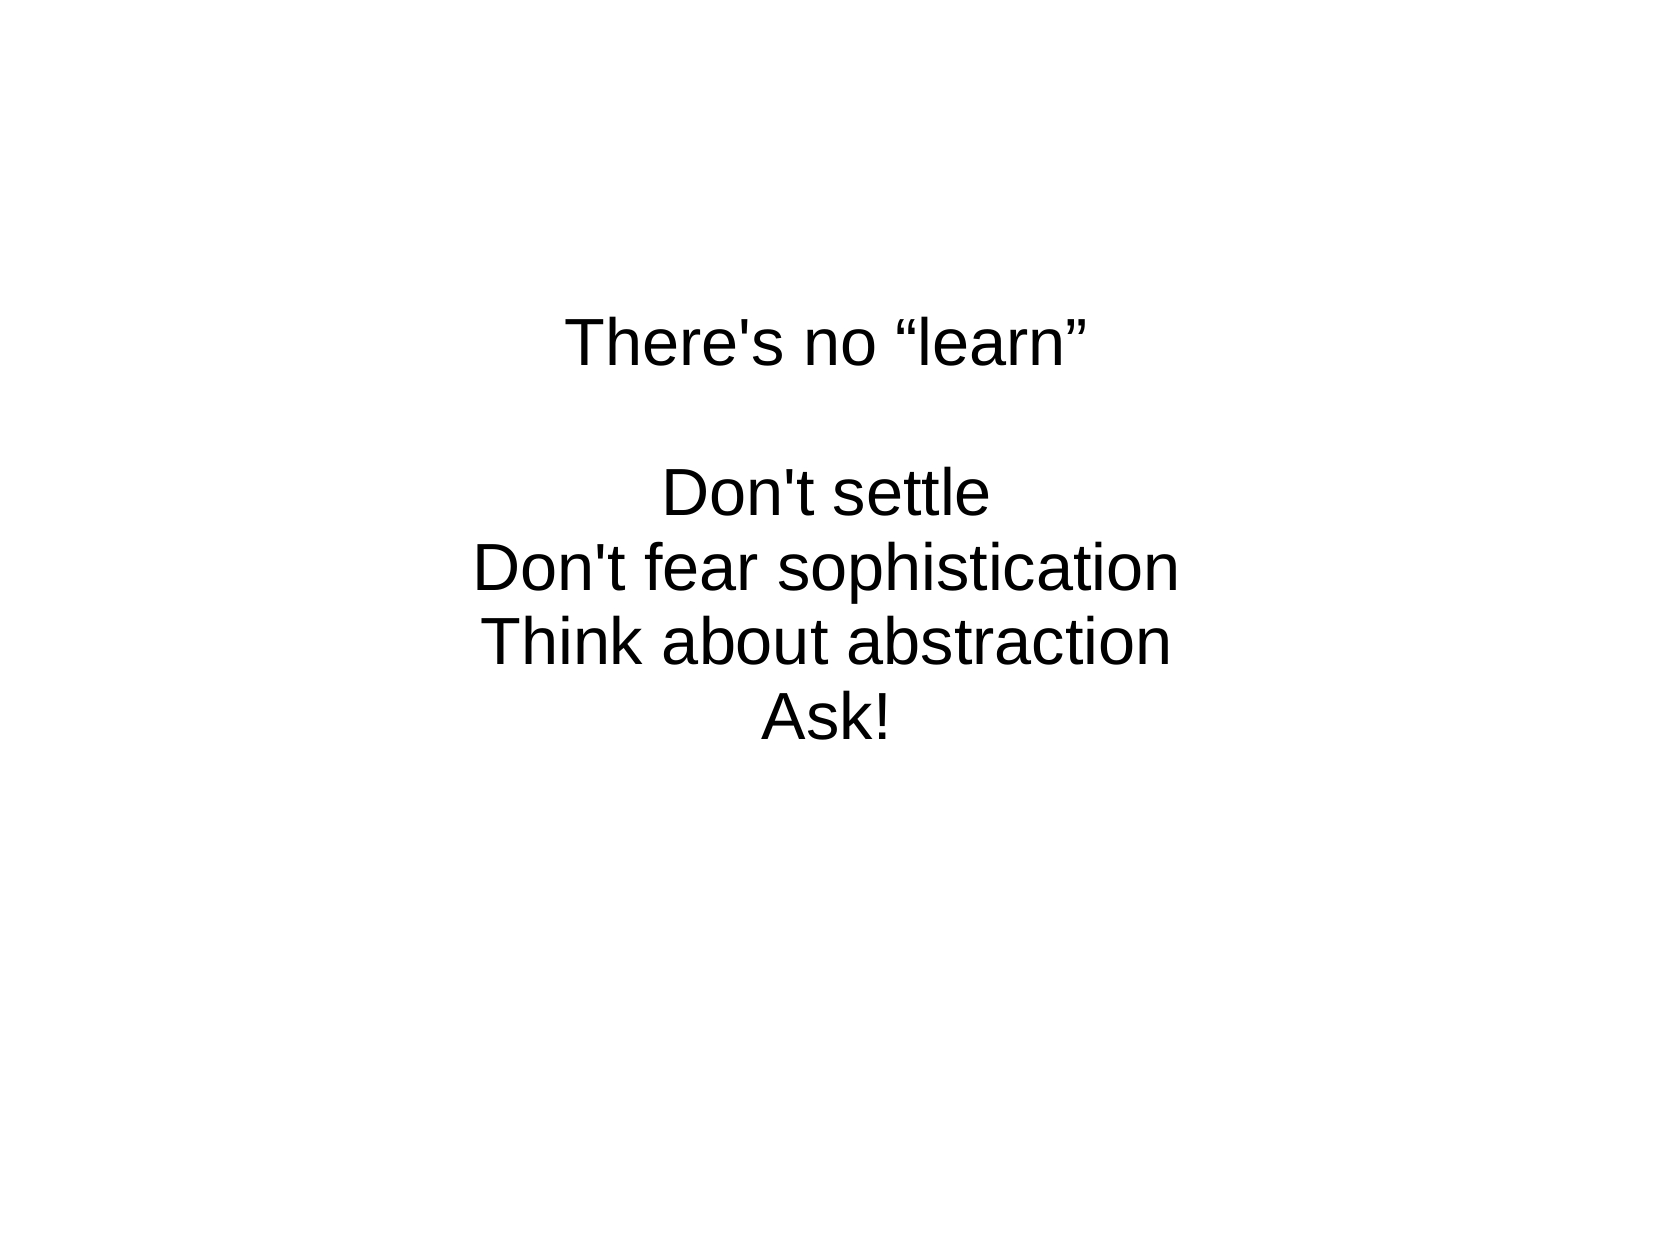

# There's no “learn”
Don't settle
Don't fear sophistication
Think about abstraction
Ask!